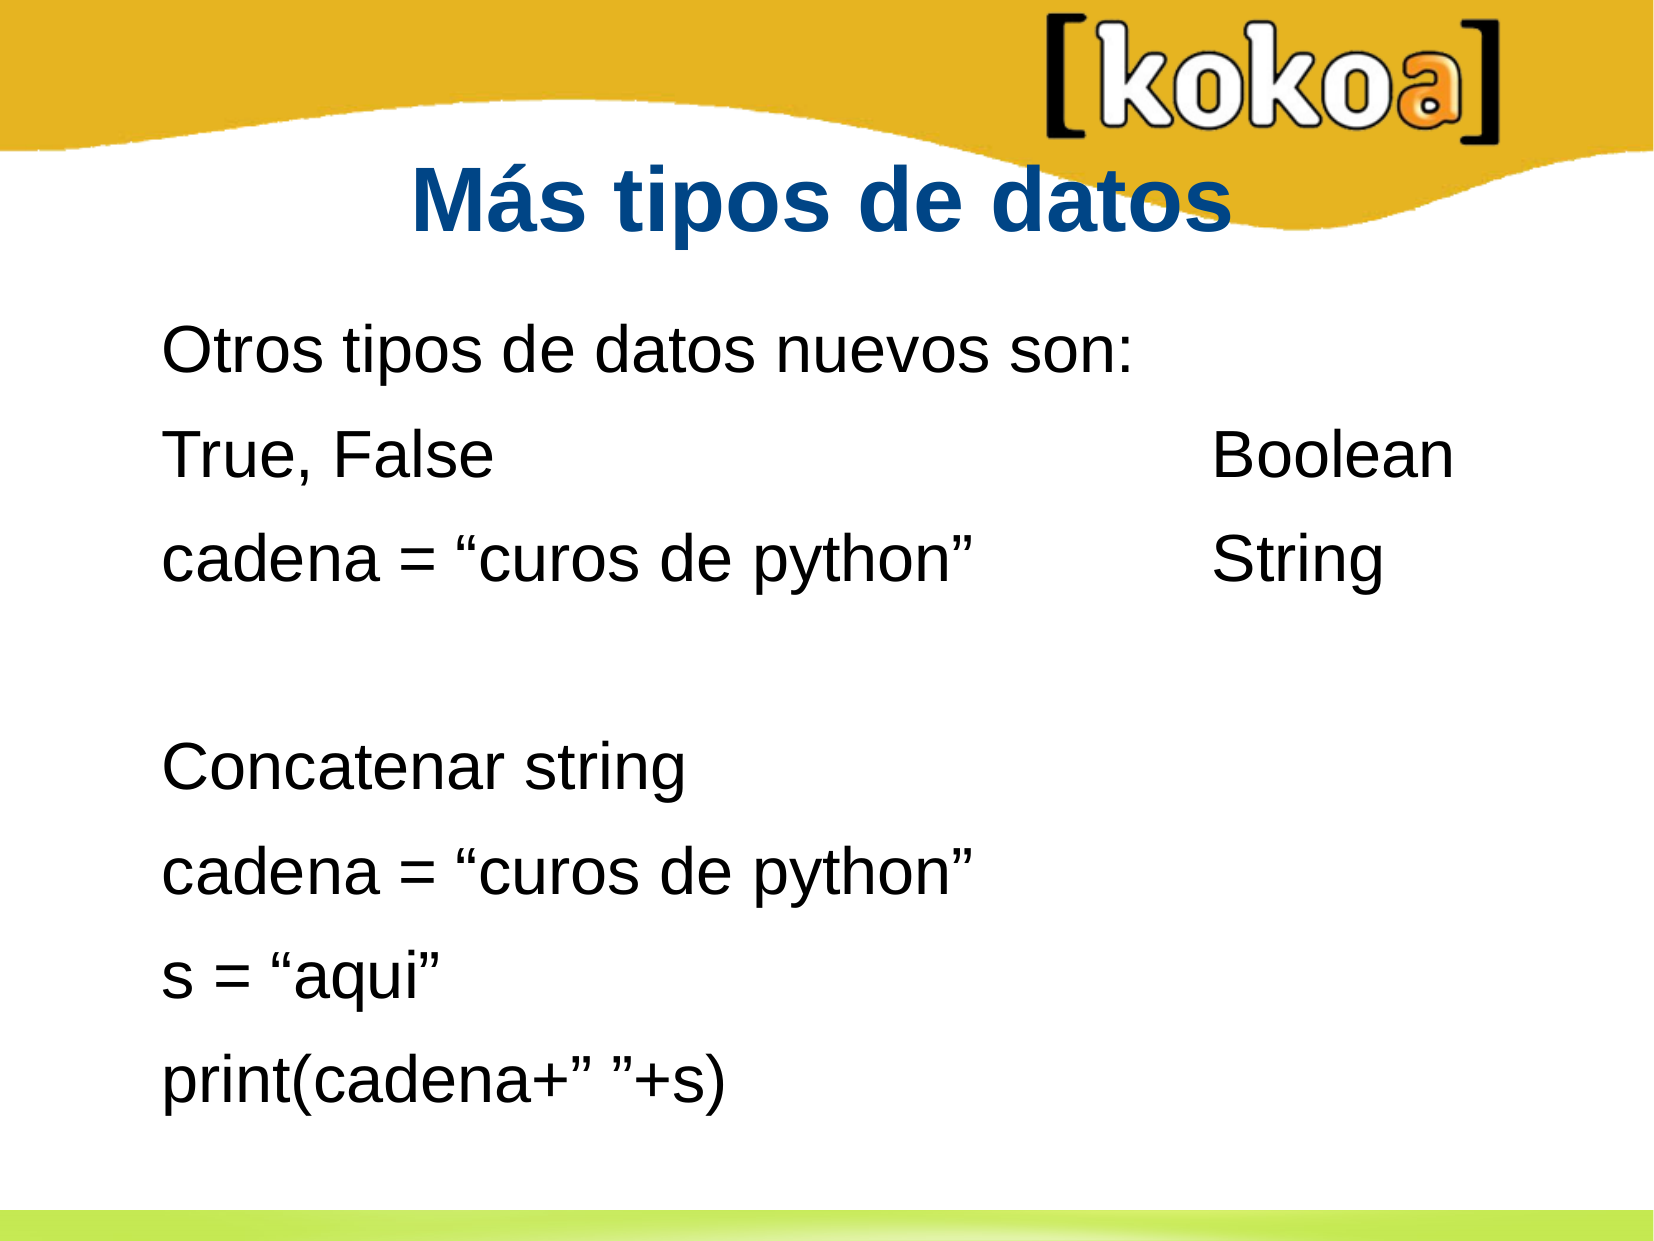

# Más tipos de datos
Otros tipos de datos nuevos son:
True, False										Boolean
cadena = “curos de python”				String
Concatenar string
cadena = “curos de python”
s = “aqui”
print(cadena+” ”+s)